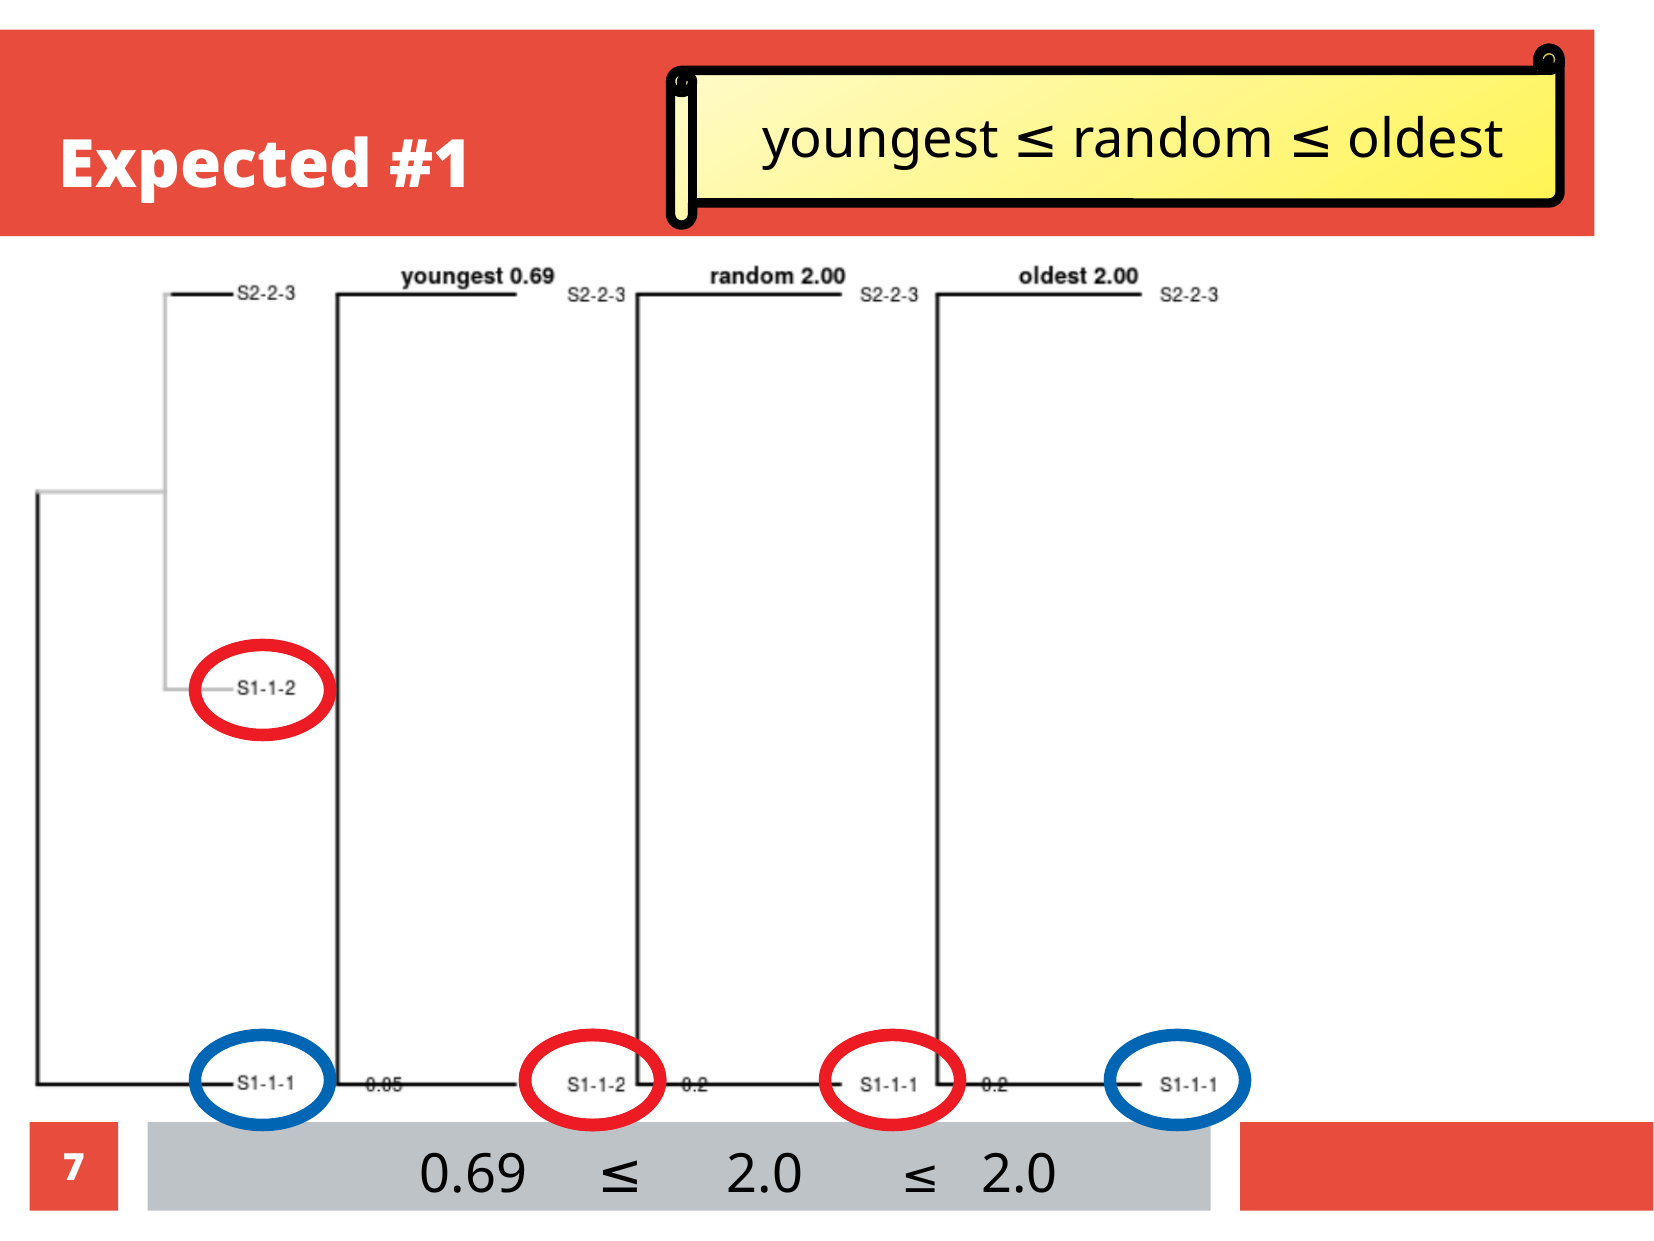

youngest ≤ random ≤ oldest
# Expected #1
7
0.69 ≤ 2.0 ≤ 2.0